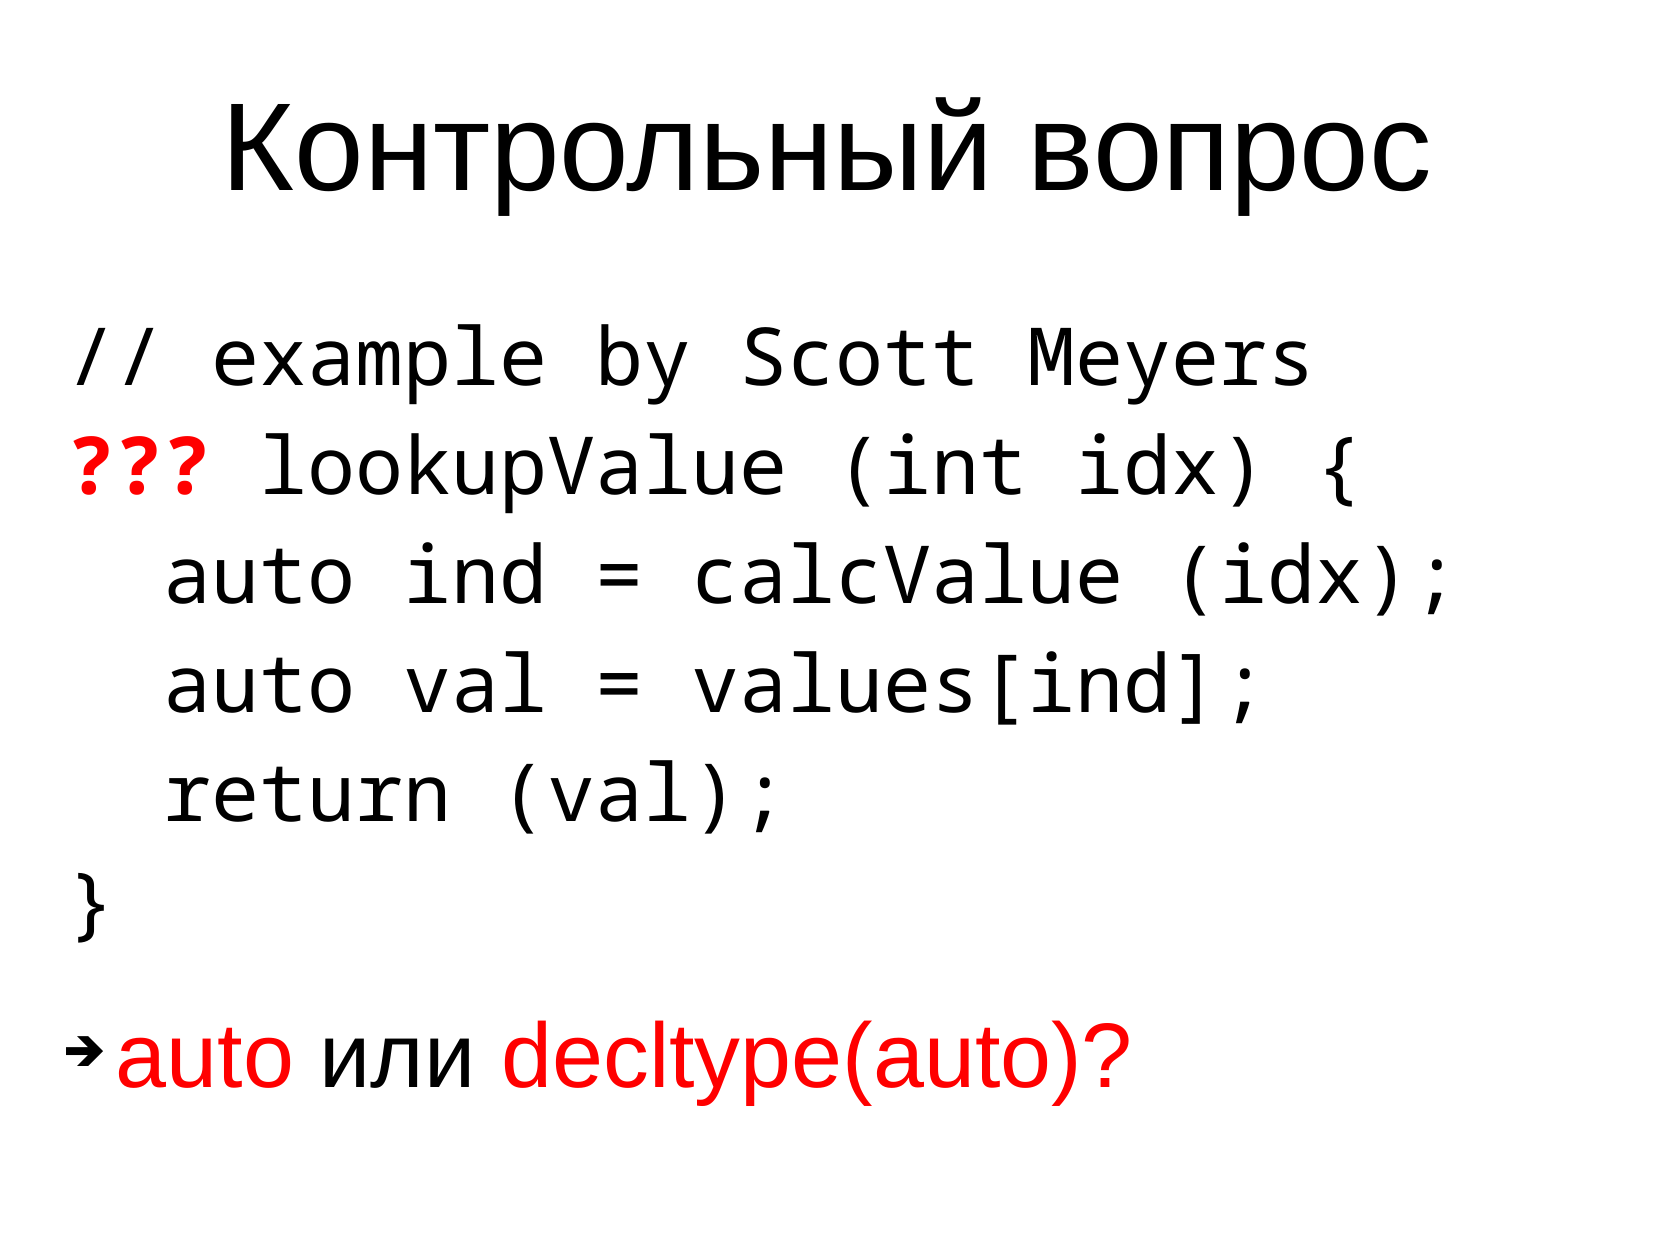

# Контрольный вопрос
// example by Scott Meyers
??? lookupValue (int idx) {
 auto ind = calcValue (idx);
 auto val = values[ind];
 return (val);
}
auto или decltype(auto)?